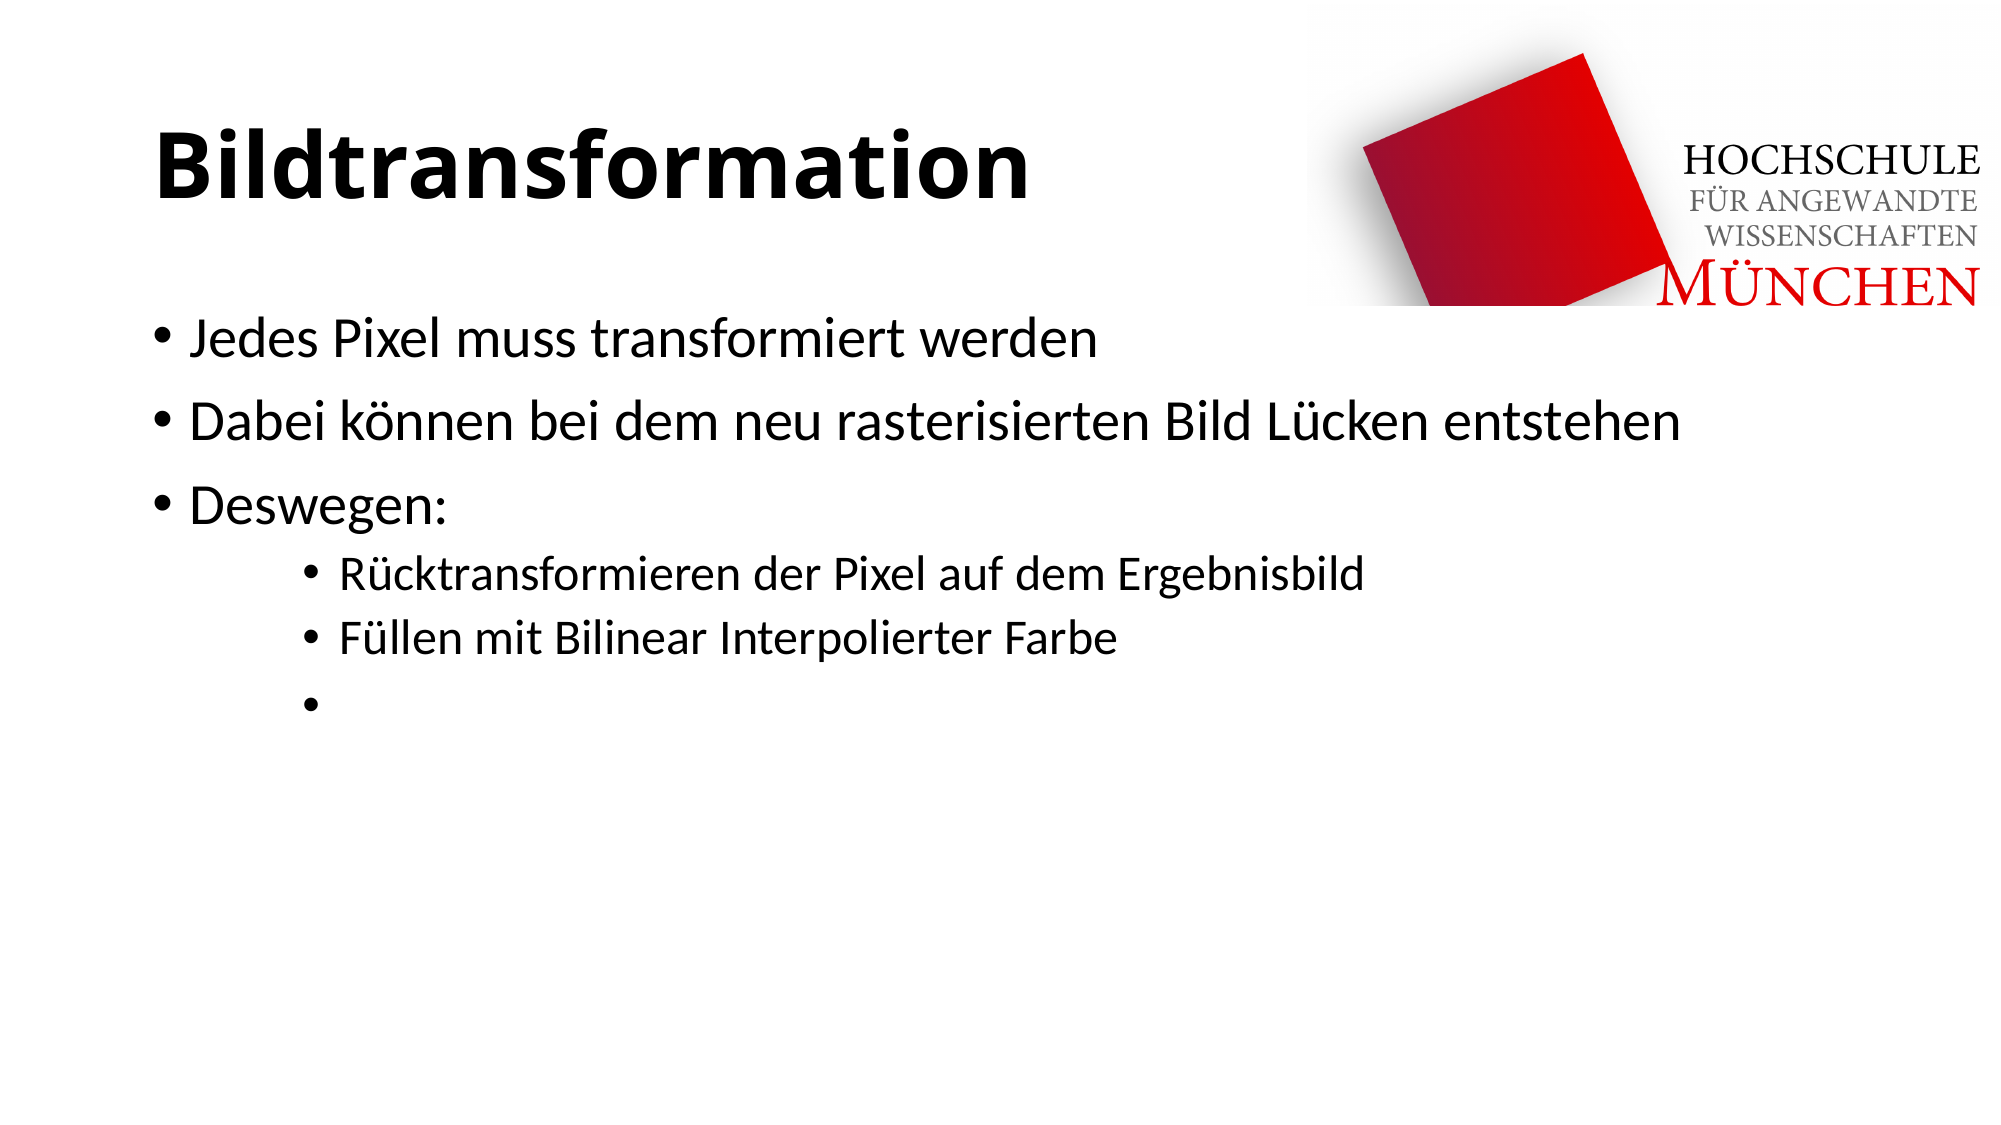

# Bildtransformation
Jedes Pixel muss transformiert werden
Dabei können bei dem neu rasterisierten Bild Lücken entstehen
Deswegen:
Rücktransformieren der Pixel auf dem Ergebnisbild
Füllen mit Bilinear Interpolierter Farbe